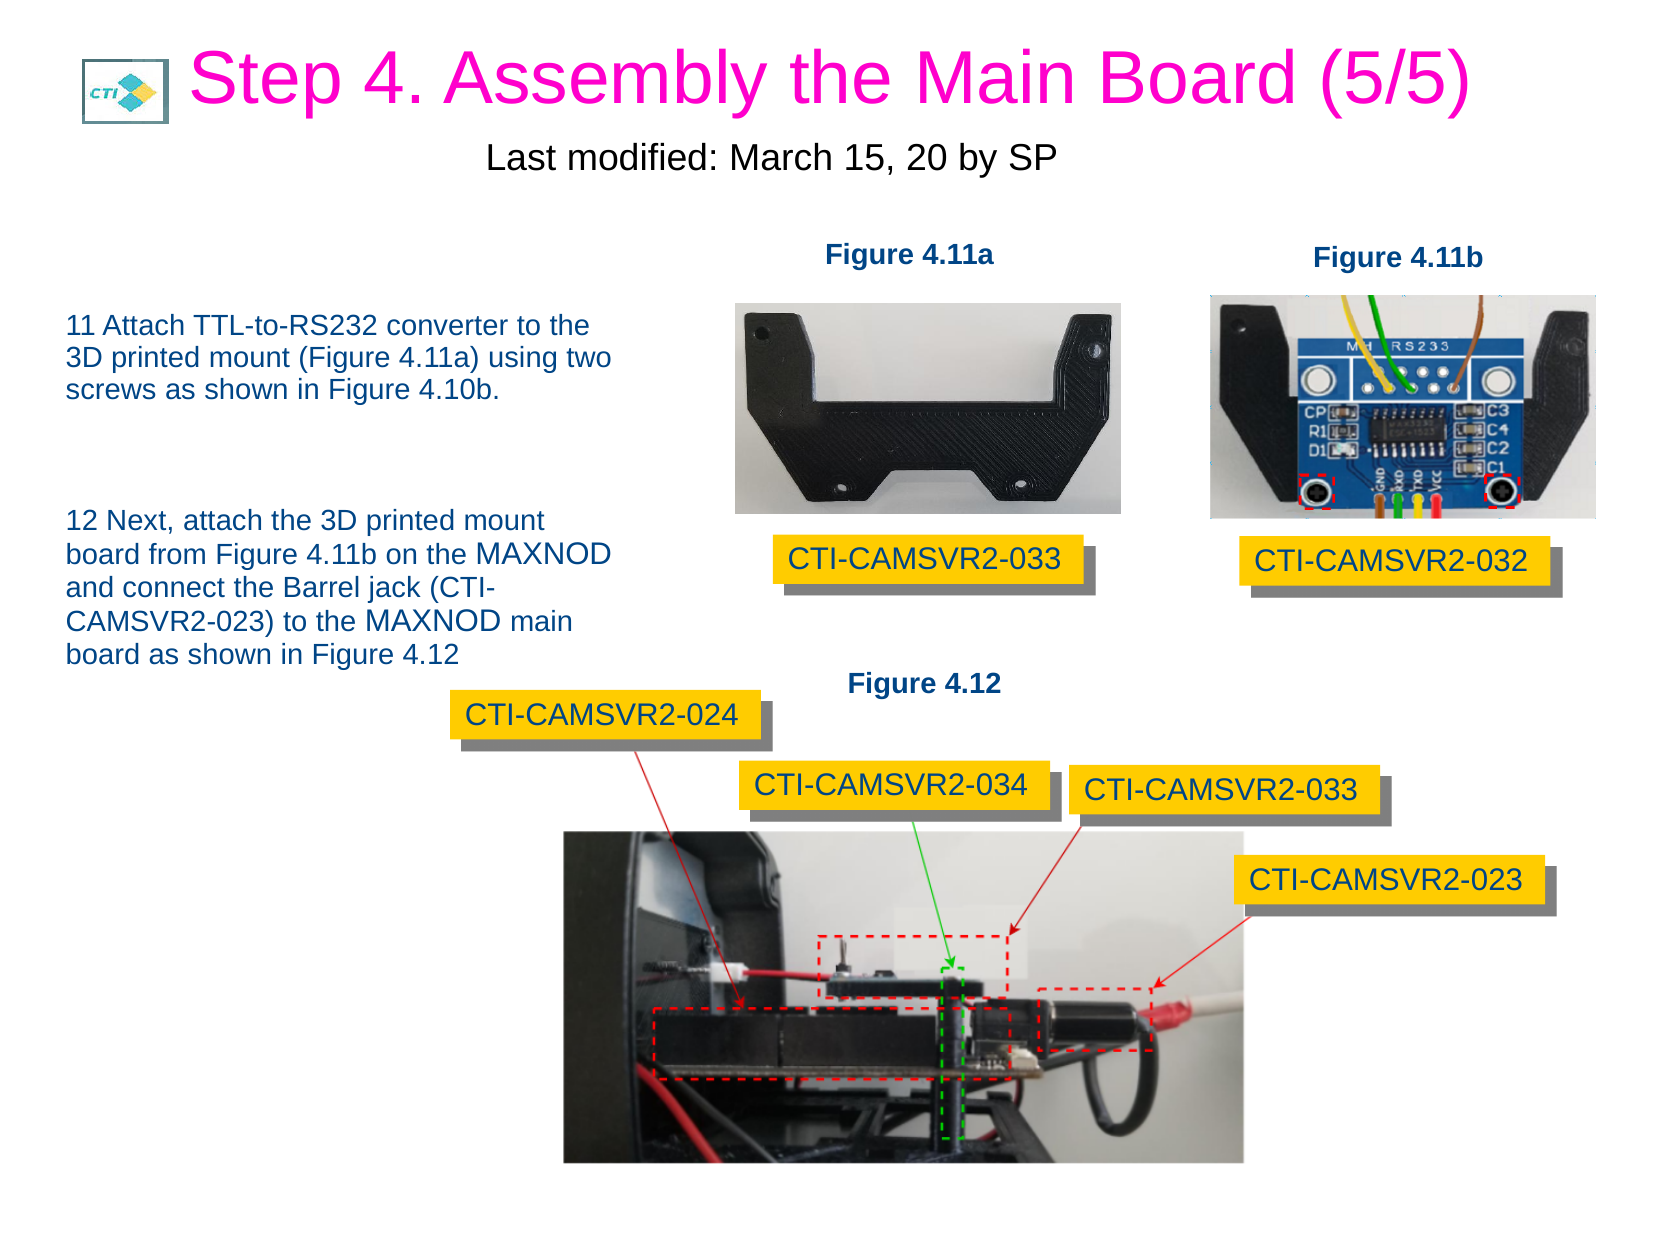

# Step 4. Assembly the Main Board (5/5)
Last modified: March 15, 20 by SP
Figure 4.11a
Figure 4.11b
11 Attach TTL-to-RS232 converter to the 3D printed mount (Figure 4.11a) using two screws as shown in Figure 4.10b.
12 Next, attach the 3D printed mount board from Figure 4.11b on the MAXNOD and connect the Barrel jack (CTI-CAMSVR2-023) to the MAXNOD main board as shown in Figure 4.12
CTI-CAMSVR2-033
CTI-CAMSVR2-032
Figure 4.12
CTI-CAMSVR2-024
CTI-CAMSVR2-034
CTI-CAMSVR2-033
CTI-CAMSVR2-023